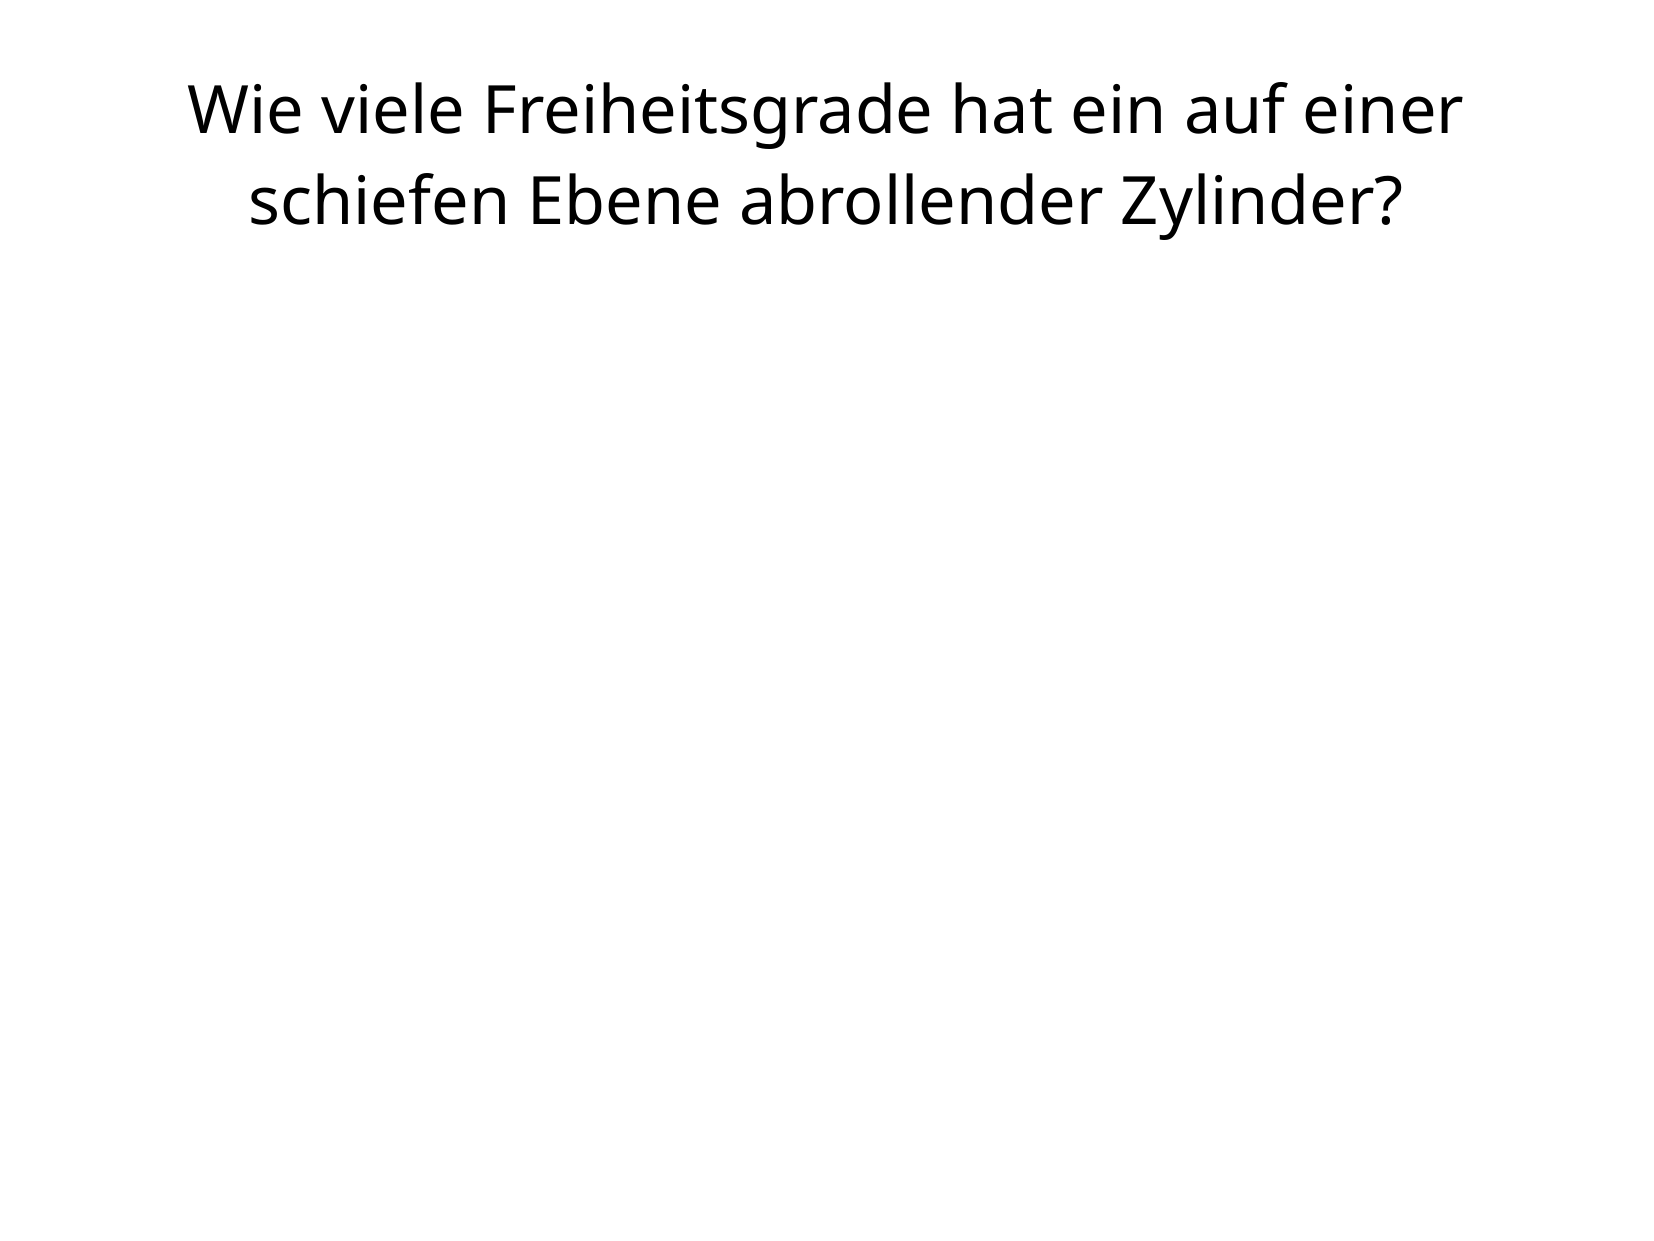

# Wie viele Freiheitsgrade hat ein auf einer schiefen Ebene abrollender Zylinder?